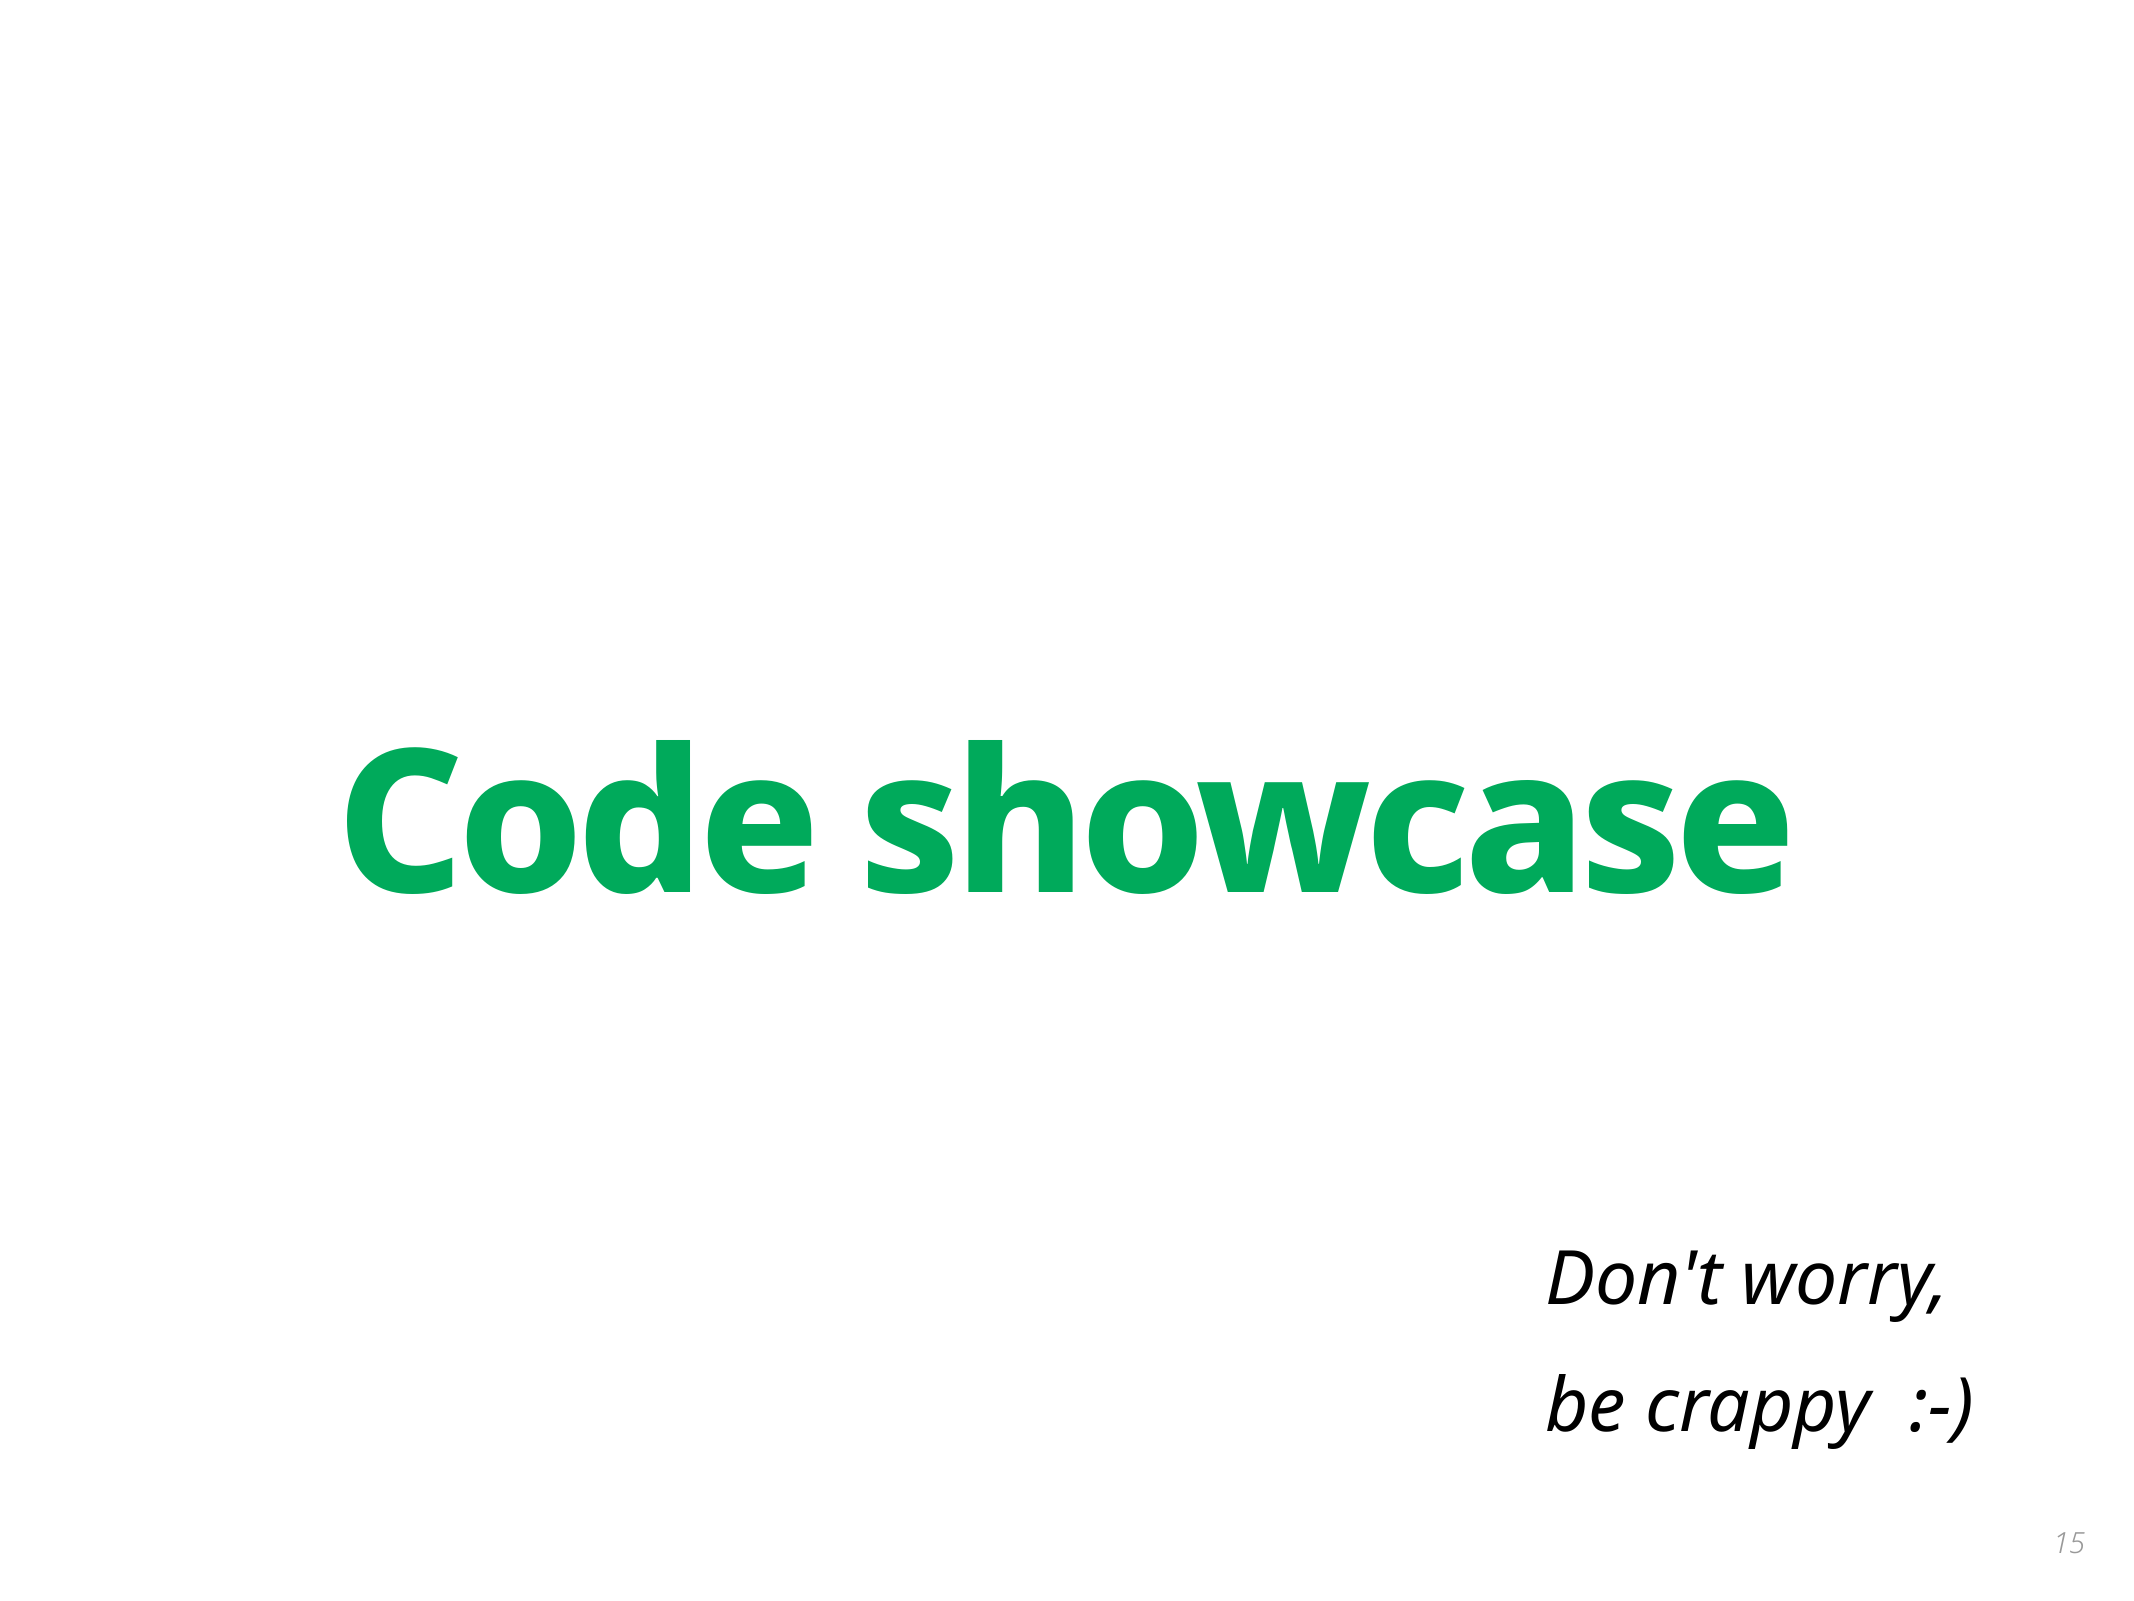

# Code showcase
Don't worry,
be crappy :-)
15